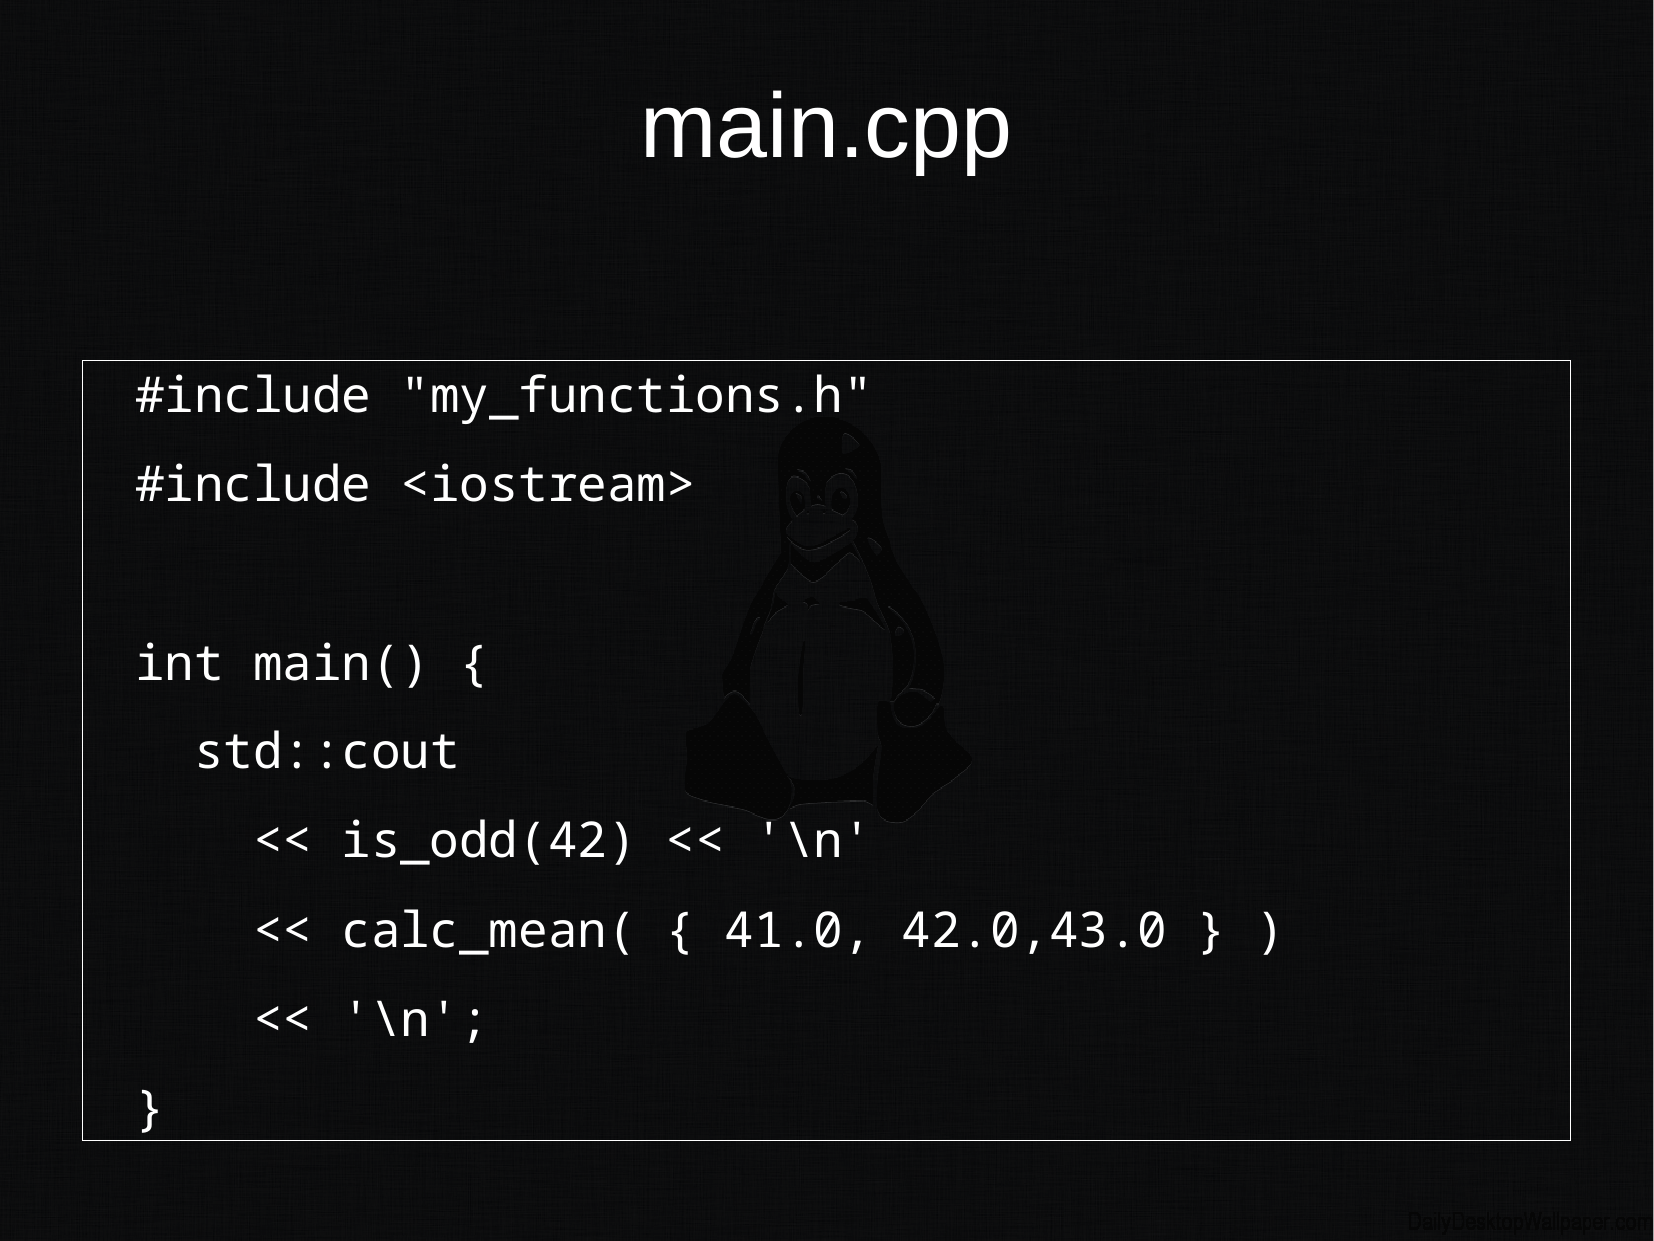

# main.cpp
#include "my_functions.h"
#include <iostream>
int main() {
 std::cout
 << is_odd(42) << '\n'
 << calc_mean( { 41.0, 42.0,43.0 } )
 << '\n';
}